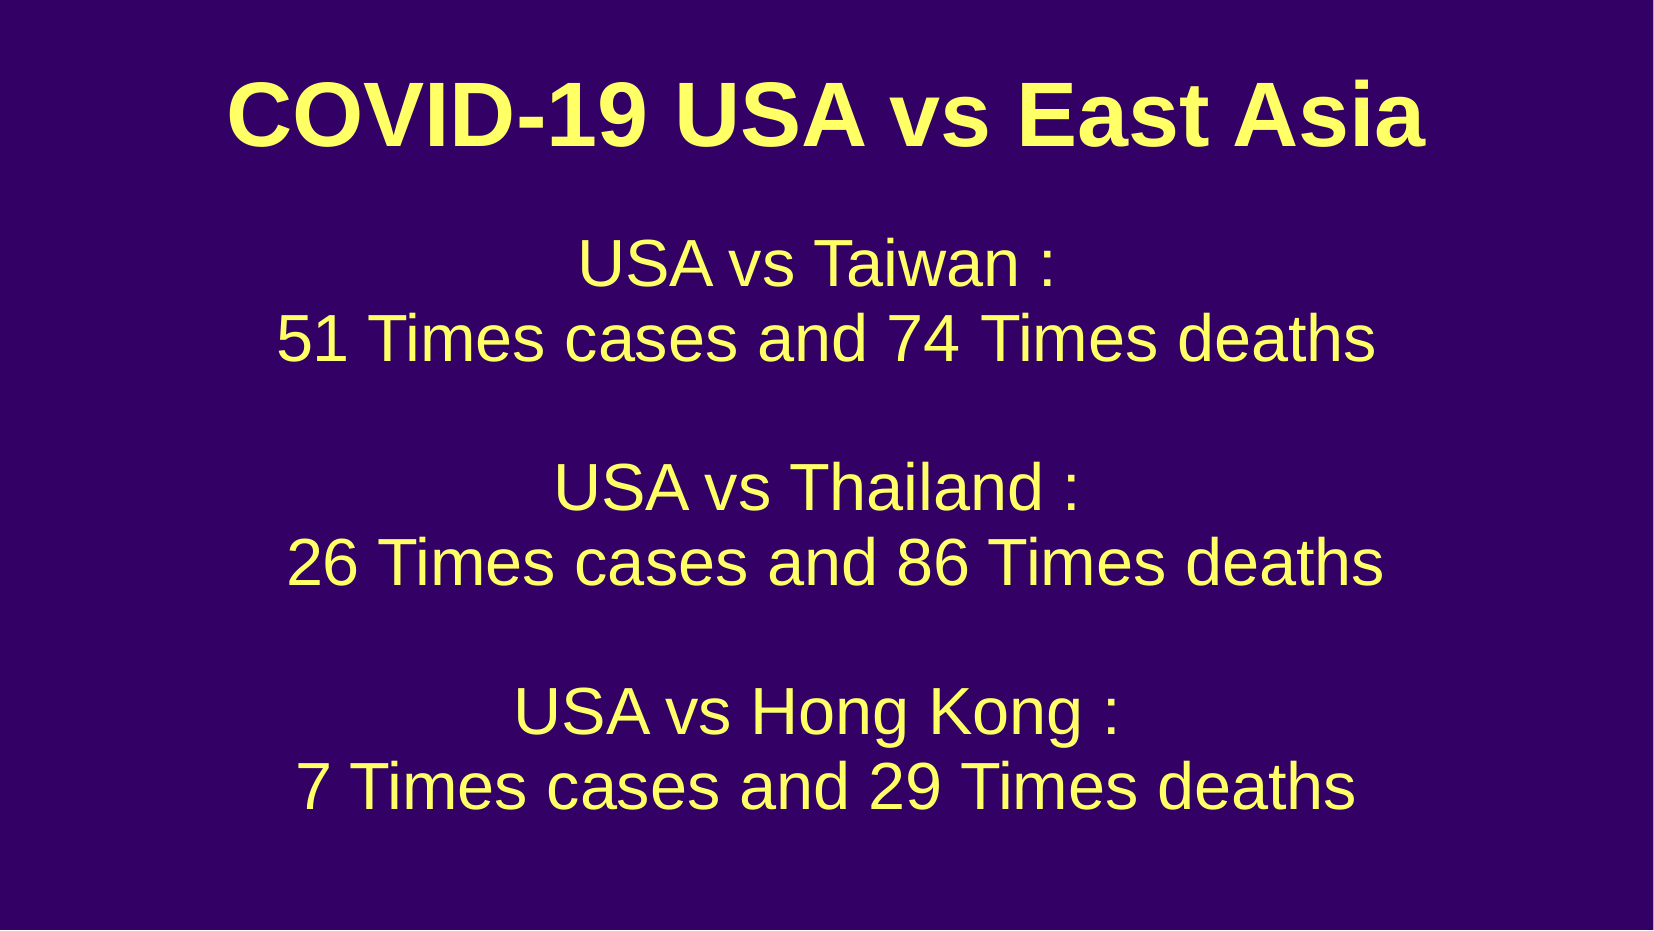

# COVID-19 USA vs East Asia
USA vs Taiwan :
51 Times cases and 74 Times deaths
USA vs Thailand :
 26 Times cases and 86 Times deaths
USA vs Hong Kong :
7 Times cases and 29 Times deaths